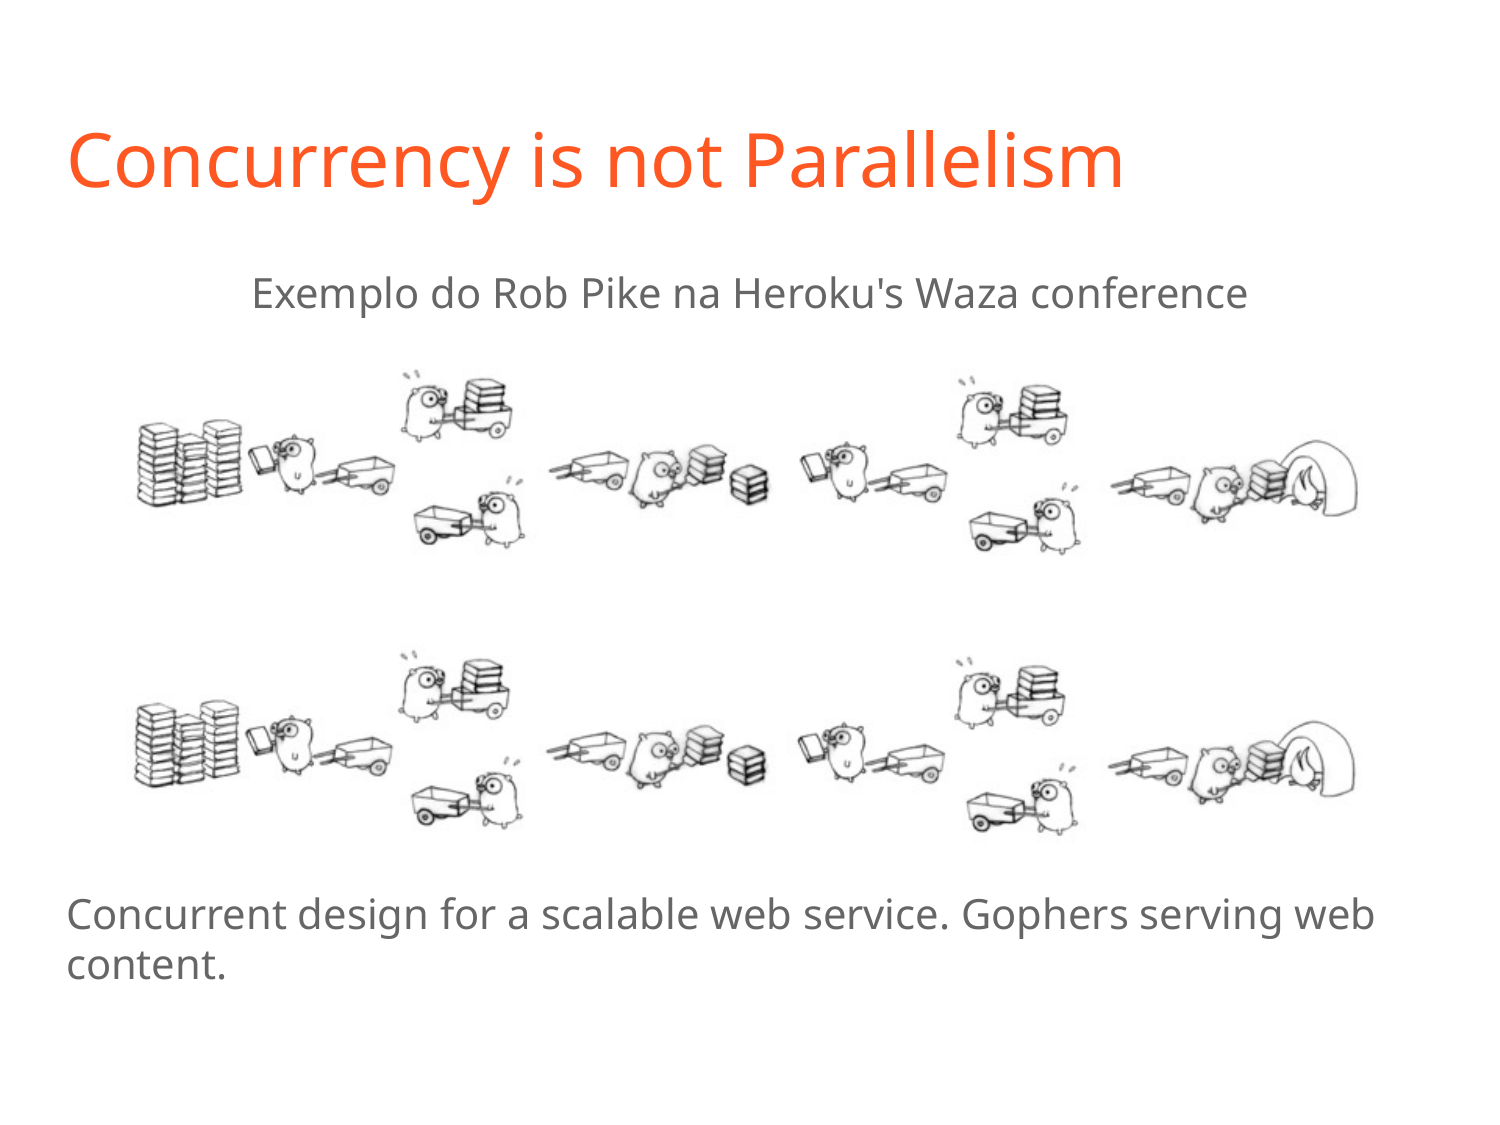

# Concurrency is not Parallelism
Exemplo do Rob Pike na Heroku's Waza conference
Concurrent design for a scalable web service. Gophers serving web content.